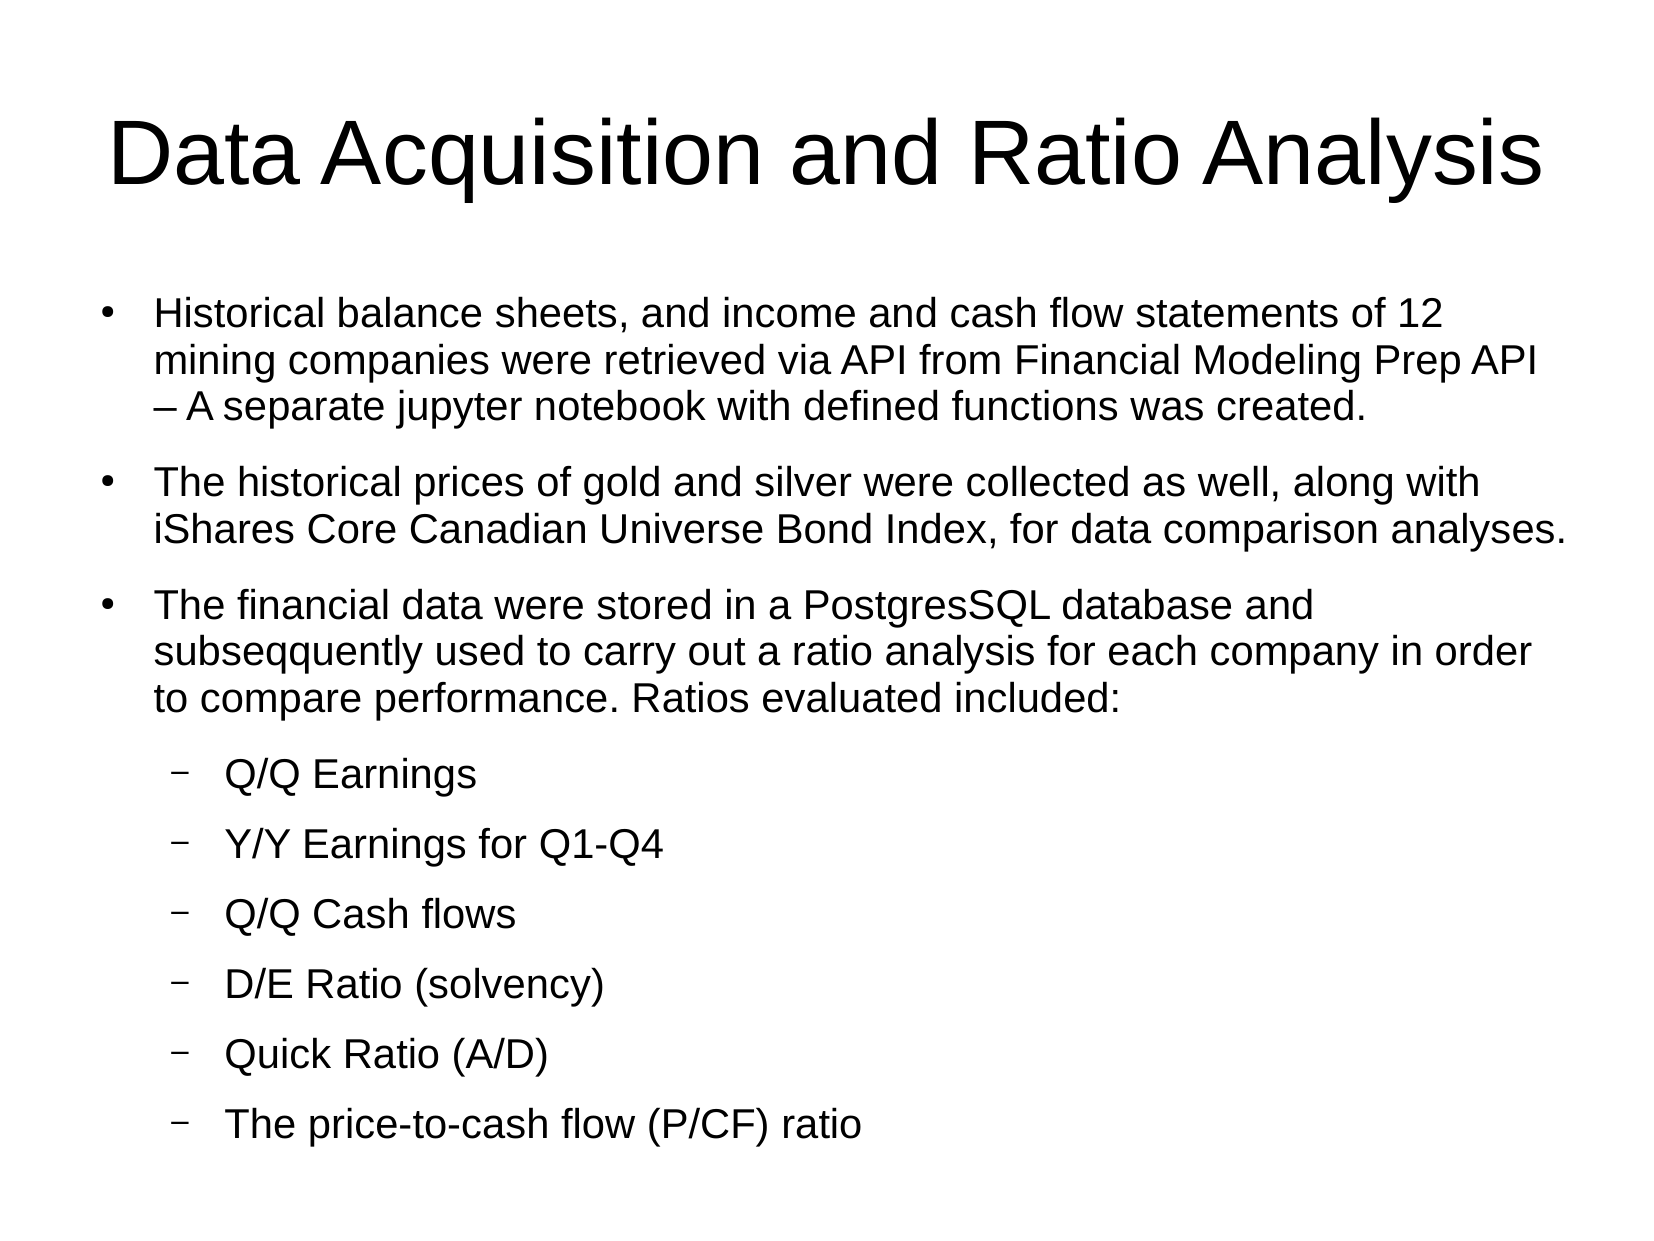

# Data Acquisition and Ratio Analysis
Historical balance sheets, and income and cash flow statements of 12 mining companies were retrieved via API from Financial Modeling Prep API – A separate jupyter notebook with defined functions was created.
The historical prices of gold and silver were collected as well, along with iShares Core Canadian Universe Bond Index, for data comparison analyses.
The financial data were stored in a PostgresSQL database and subseqquently used to carry out a ratio analysis for each company in order to compare performance. Ratios evaluated included:
Q/Q Earnings
Y/Y Earnings for Q1-Q4
Q/Q Cash flows
D/E Ratio (solvency)
Quick Ratio (A/D)
The price-to-cash flow (P/CF) ratio